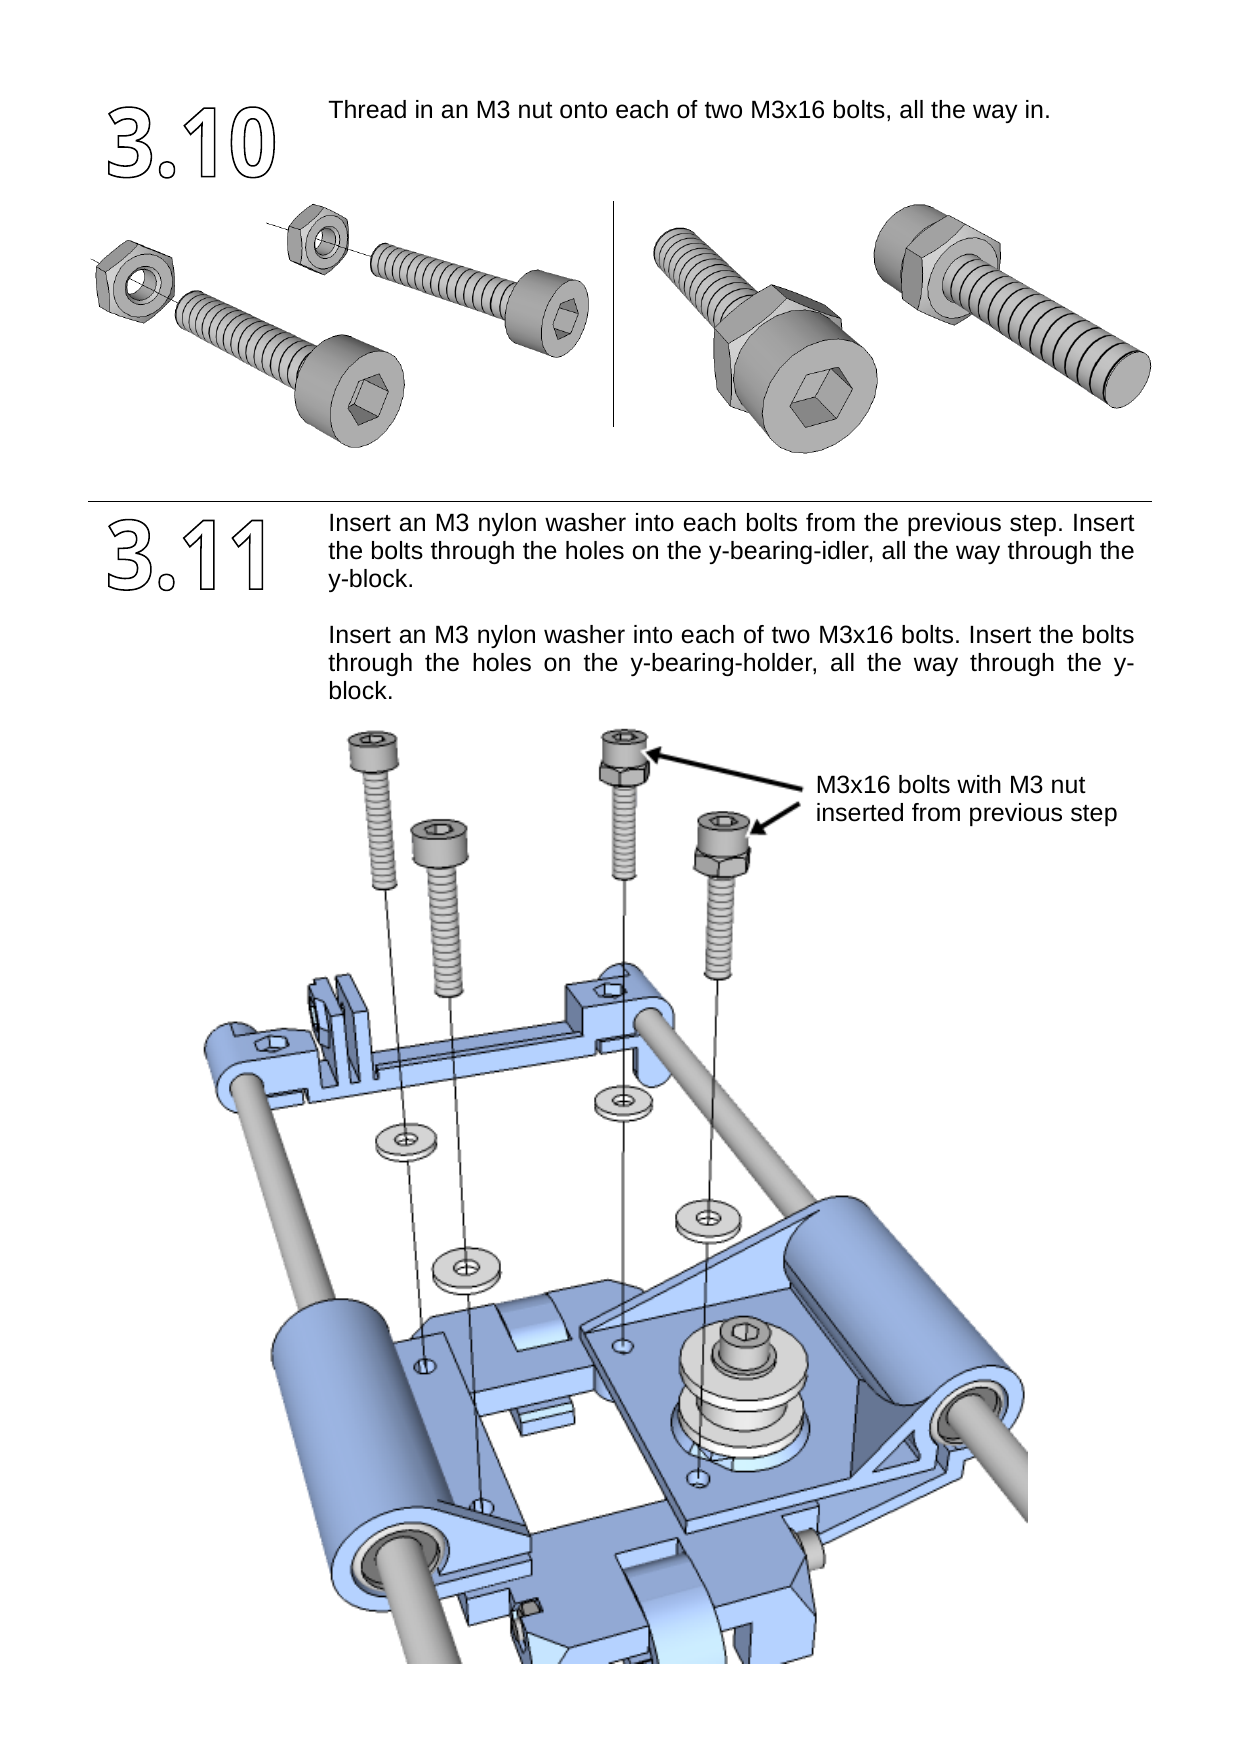

Thread in an M3 nut onto each of two M3x16 bolts, all the way in.
3.10
Insert an M3 nylon washer into each bolts from the previous step. Insert the bolts through the holes on the y-bearing-idler, all the way through the y-block.
Insert an M3 nylon washer into each of two M3x16 bolts. Insert the bolts through the holes on the y-bearing-holder, all the way through the y-block.
3.11
M3x16 bolts with M3 nut
inserted from previous step